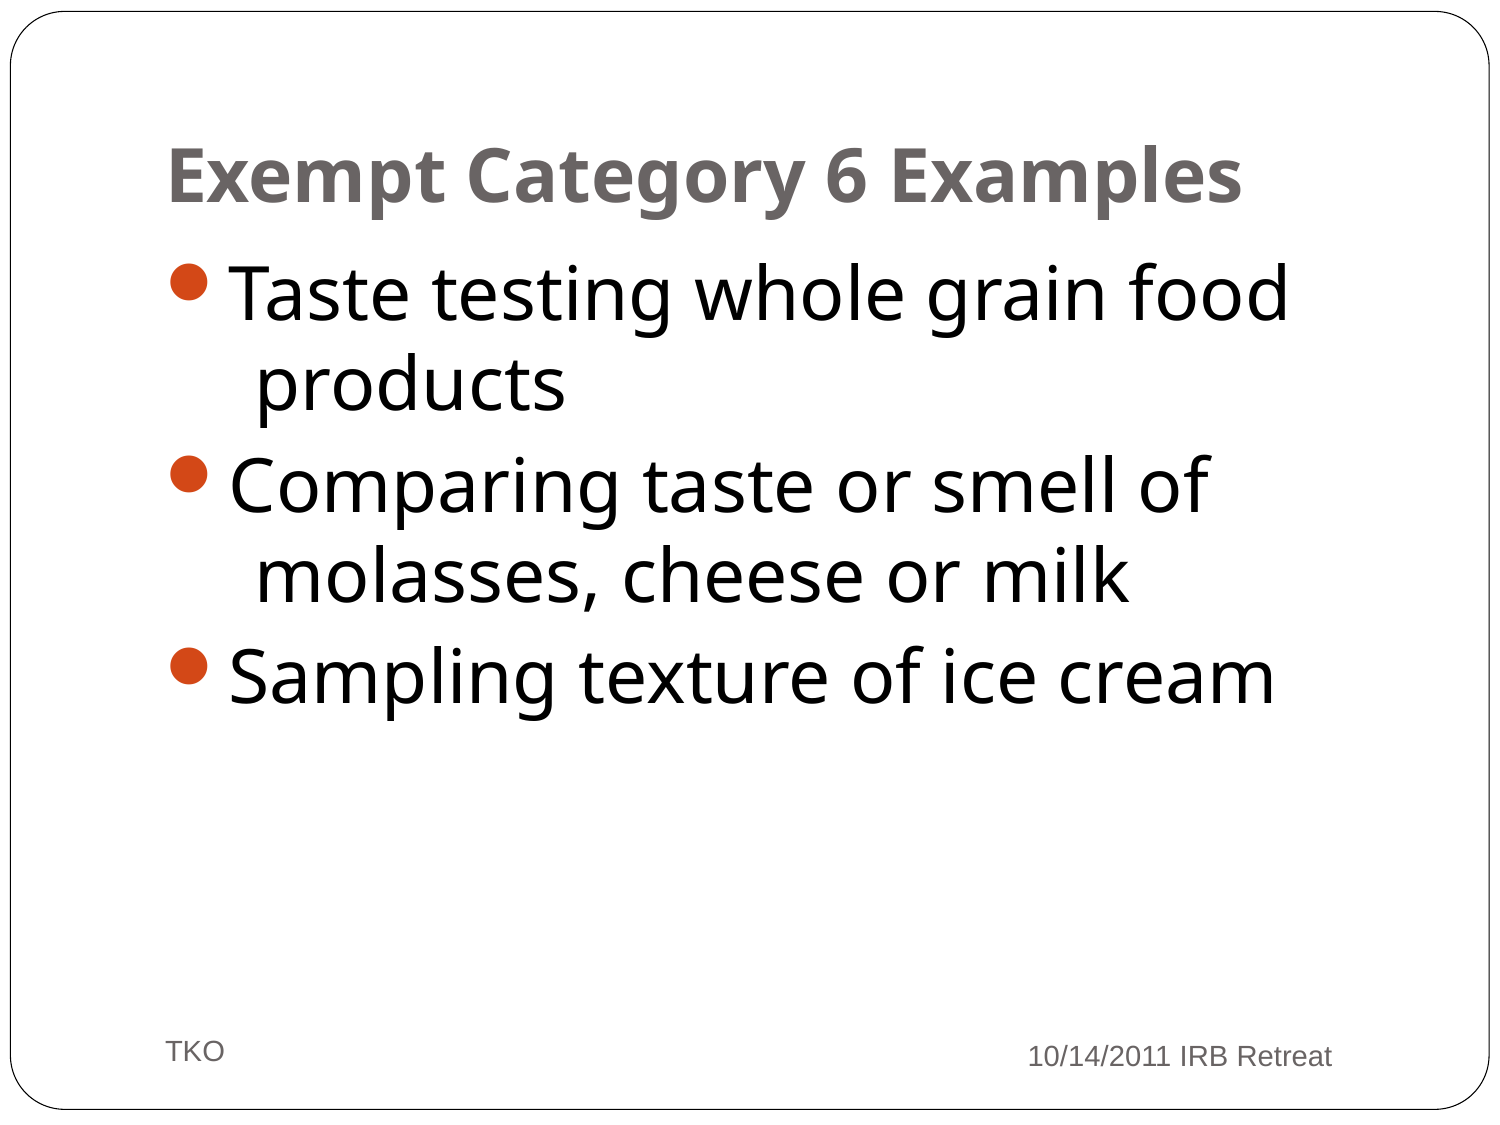

# Exempt Category 6 Examples
Taste testing whole grain food products
Comparing taste or smell of molasses, cheese or milk
Sampling texture of ice cream
TKO
10/14/2011 IRB Retreat